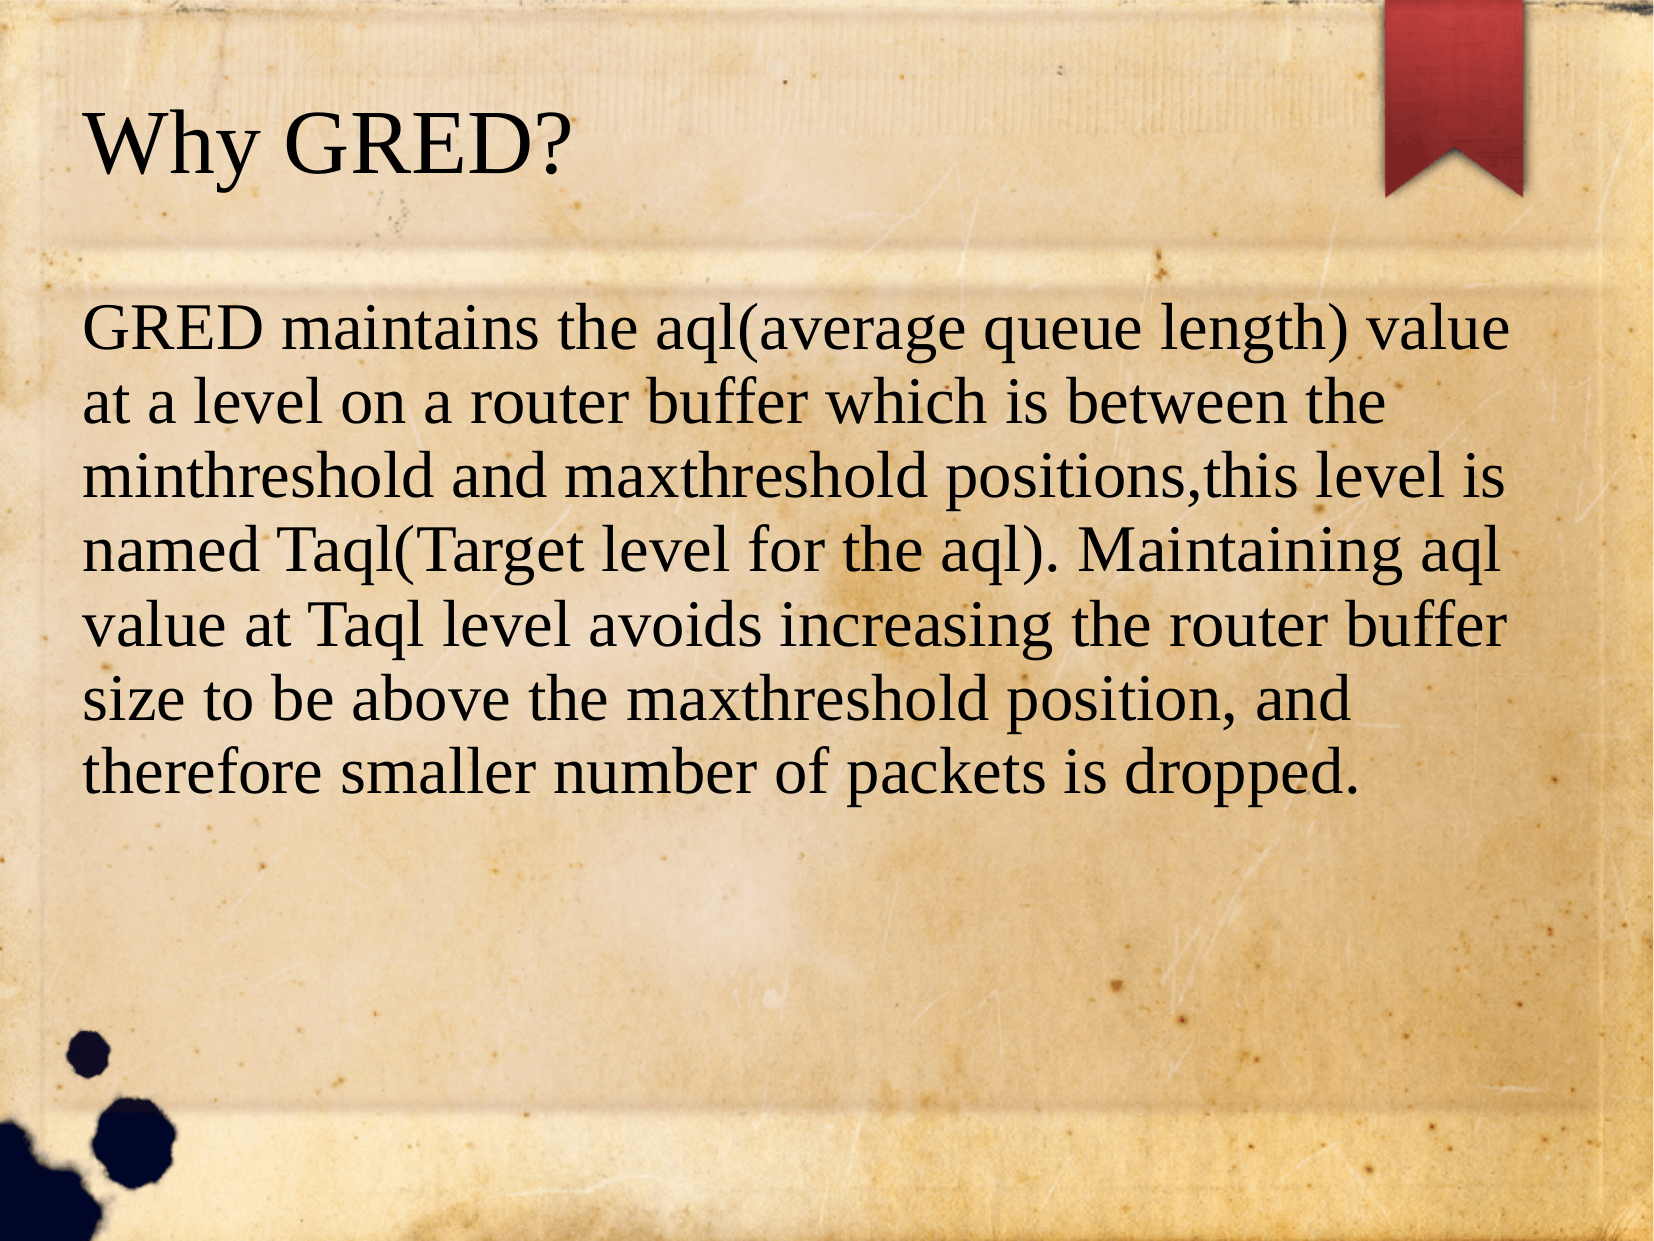

# Why GRED?
GRED maintains the aql(average queue length) value at a level on a router buffer which is between the minthreshold and maxthreshold positions,this level is named Taql(Target level for the aql). Maintaining aql value at Taql level avoids increasing the router buffer size to be above the maxthreshold position, and therefore smaller number of packets is dropped.